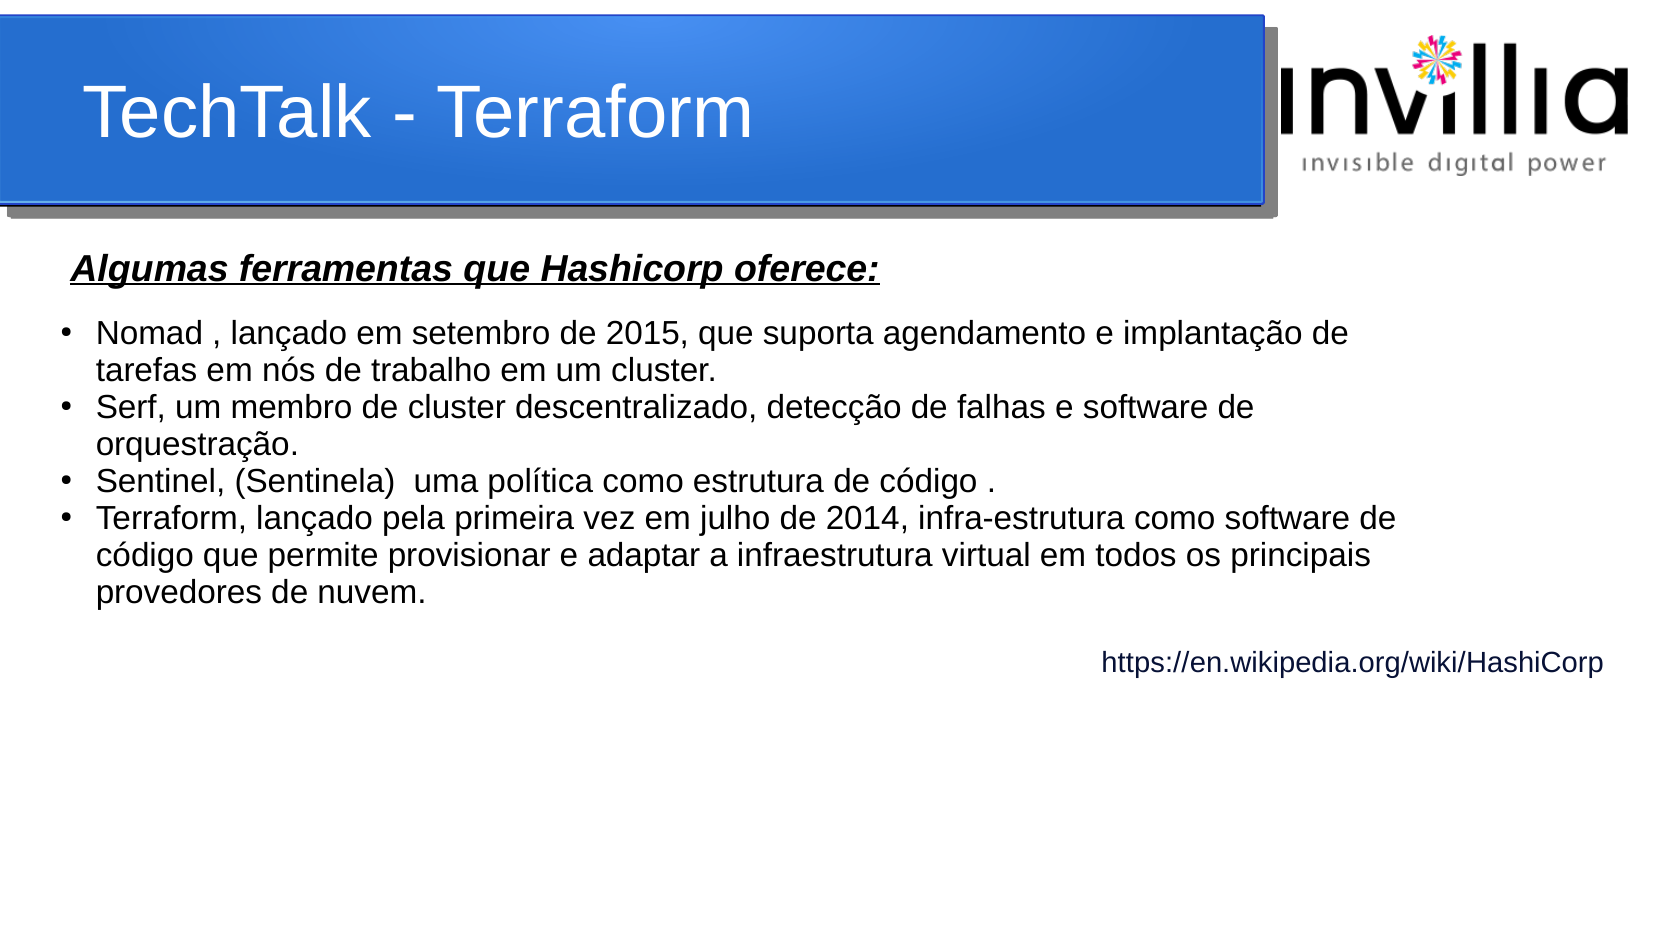

# TechTalk - Terraform
Algumas ferramentas que Hashicorp oferece:
Nomad , lançado em setembro de 2015, que suporta agendamento e implantação de tarefas em nós de trabalho em um cluster.
Serf, um membro de cluster descentralizado, detecção de falhas e software de orquestração.
Sentinel, (Sentinela) uma política como estrutura de código .
Terraform, lançado pela primeira vez em julho de 2014, infra-estrutura como software de código que permite provisionar e adaptar a infraestrutura virtual em todos os principais provedores de nuvem.
https://en.wikipedia.org/wiki/HashiCorp